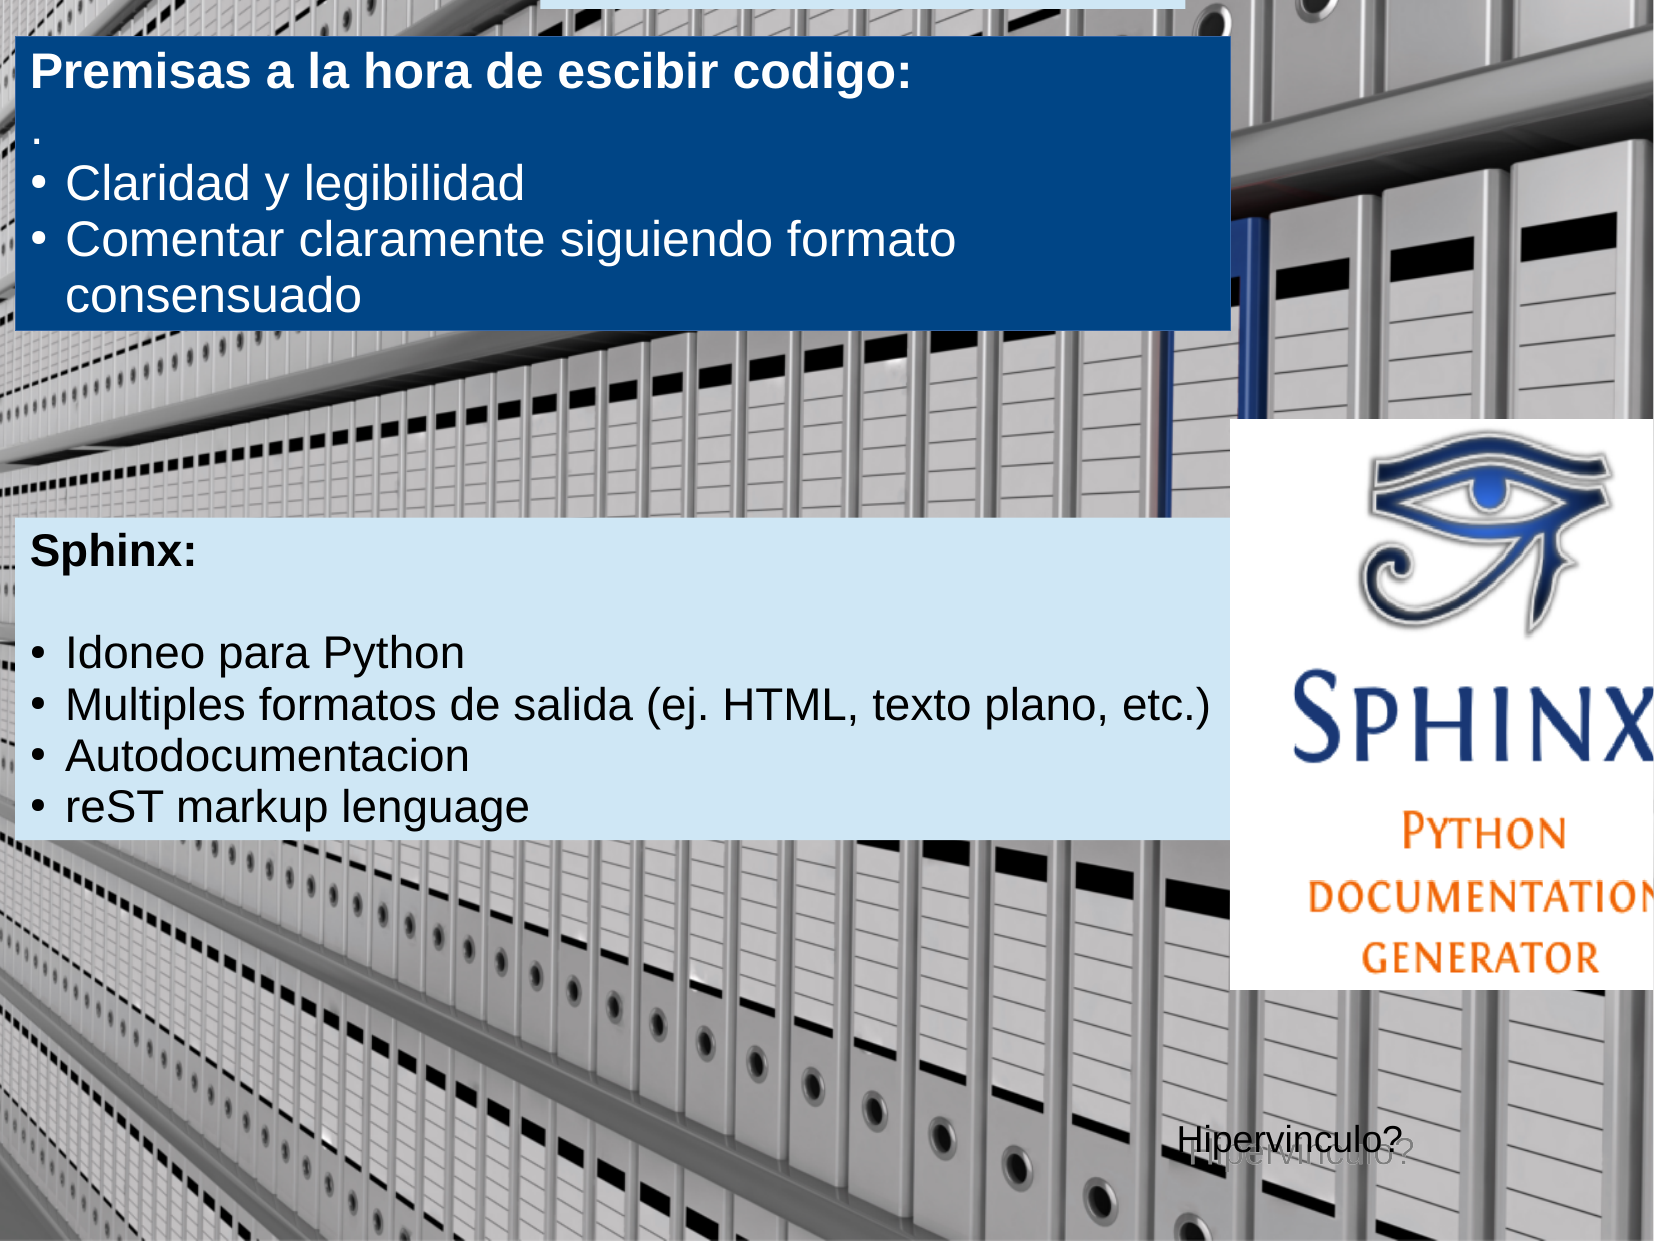

Documentacion
Premisas a la hora de escibir codigo:
.
Claridad y legibilidad
Comentar claramente siguiendo formato consensuado
Sphinx:
Idoneo para Python
Multiples formatos de salida (ej. HTML, texto plano, etc.)
Autodocumentacion
reST markup lenguage
Hipervinculo?